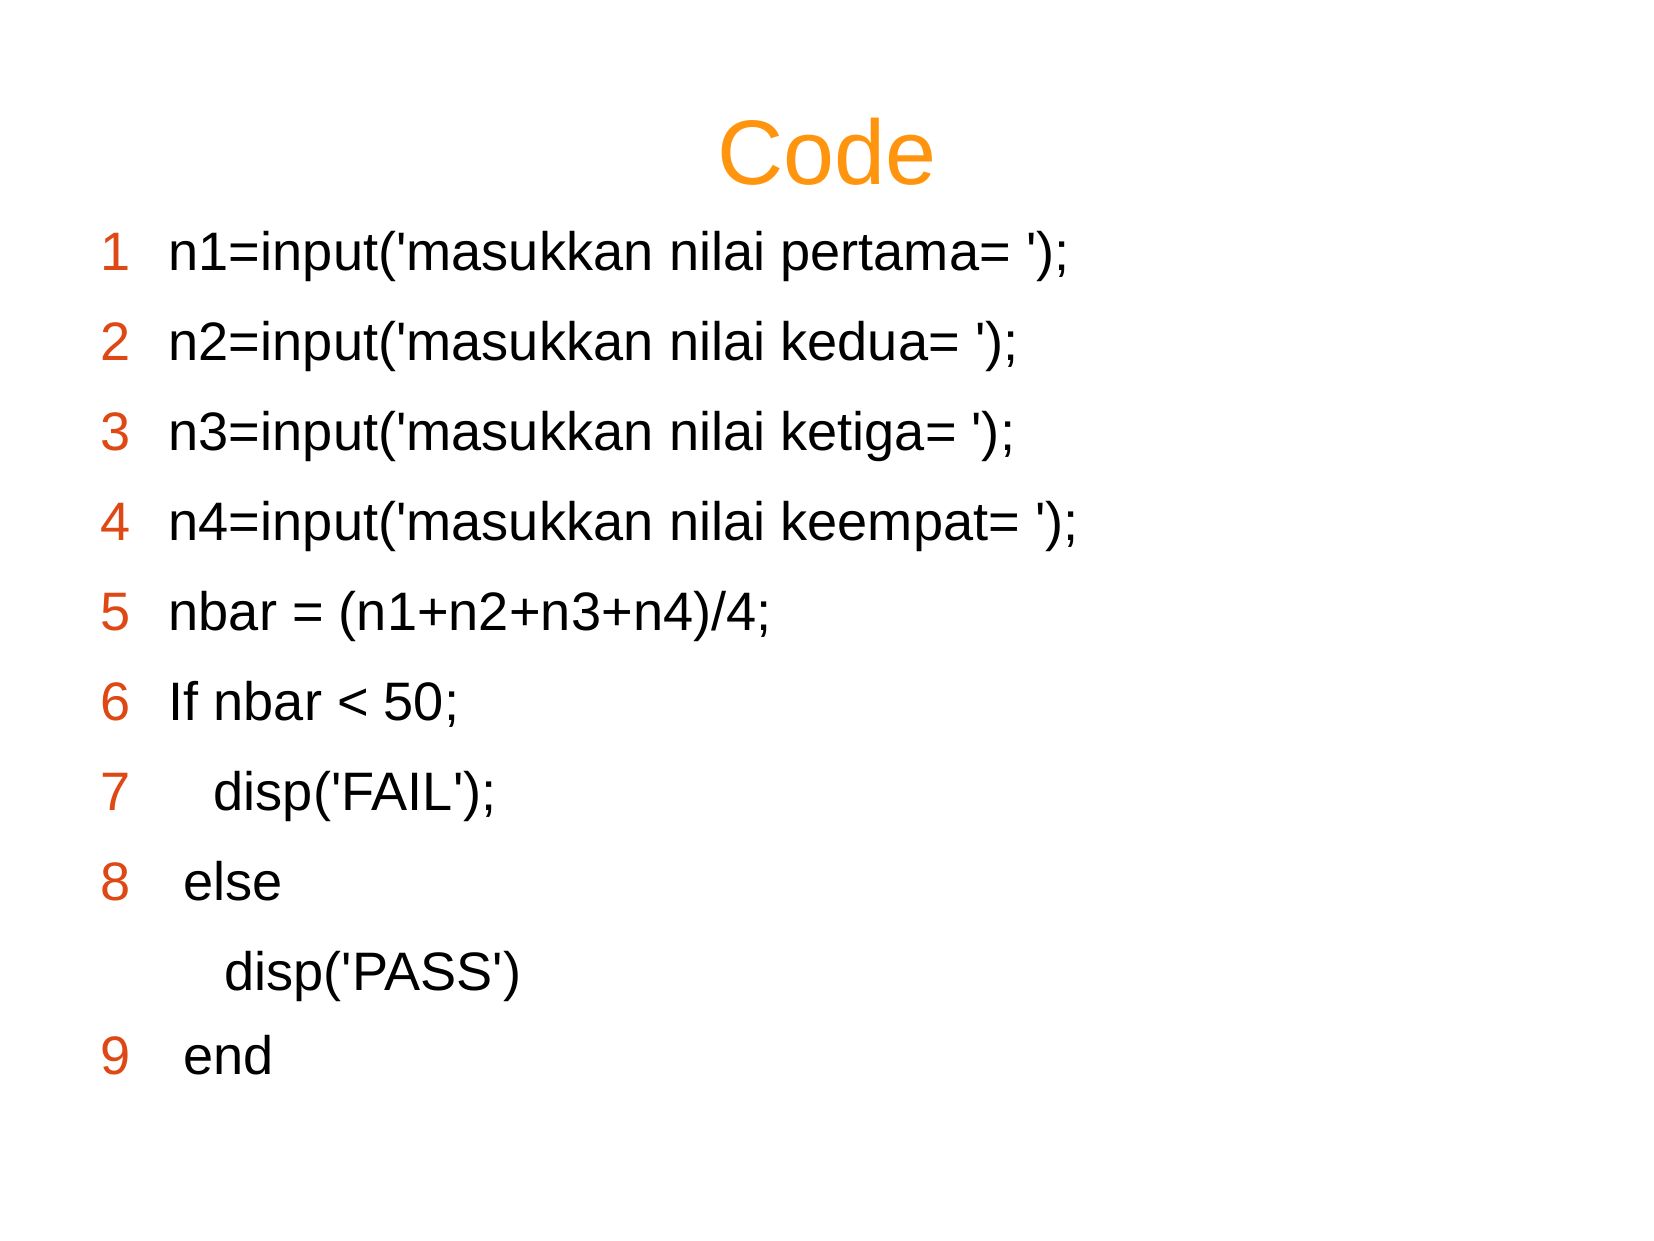

# Code
 n1=input('masukkan nilai pertama= ');
 n2=input('masukkan nilai kedua= ');
 n3=input('masukkan nilai ketiga= ');
 n4=input('masukkan nilai keempat= ');
 nbar = (n1+n2+n3+n4)/4;
 If nbar < 50;
 disp('FAIL');
 else
disp('PASS')
 end